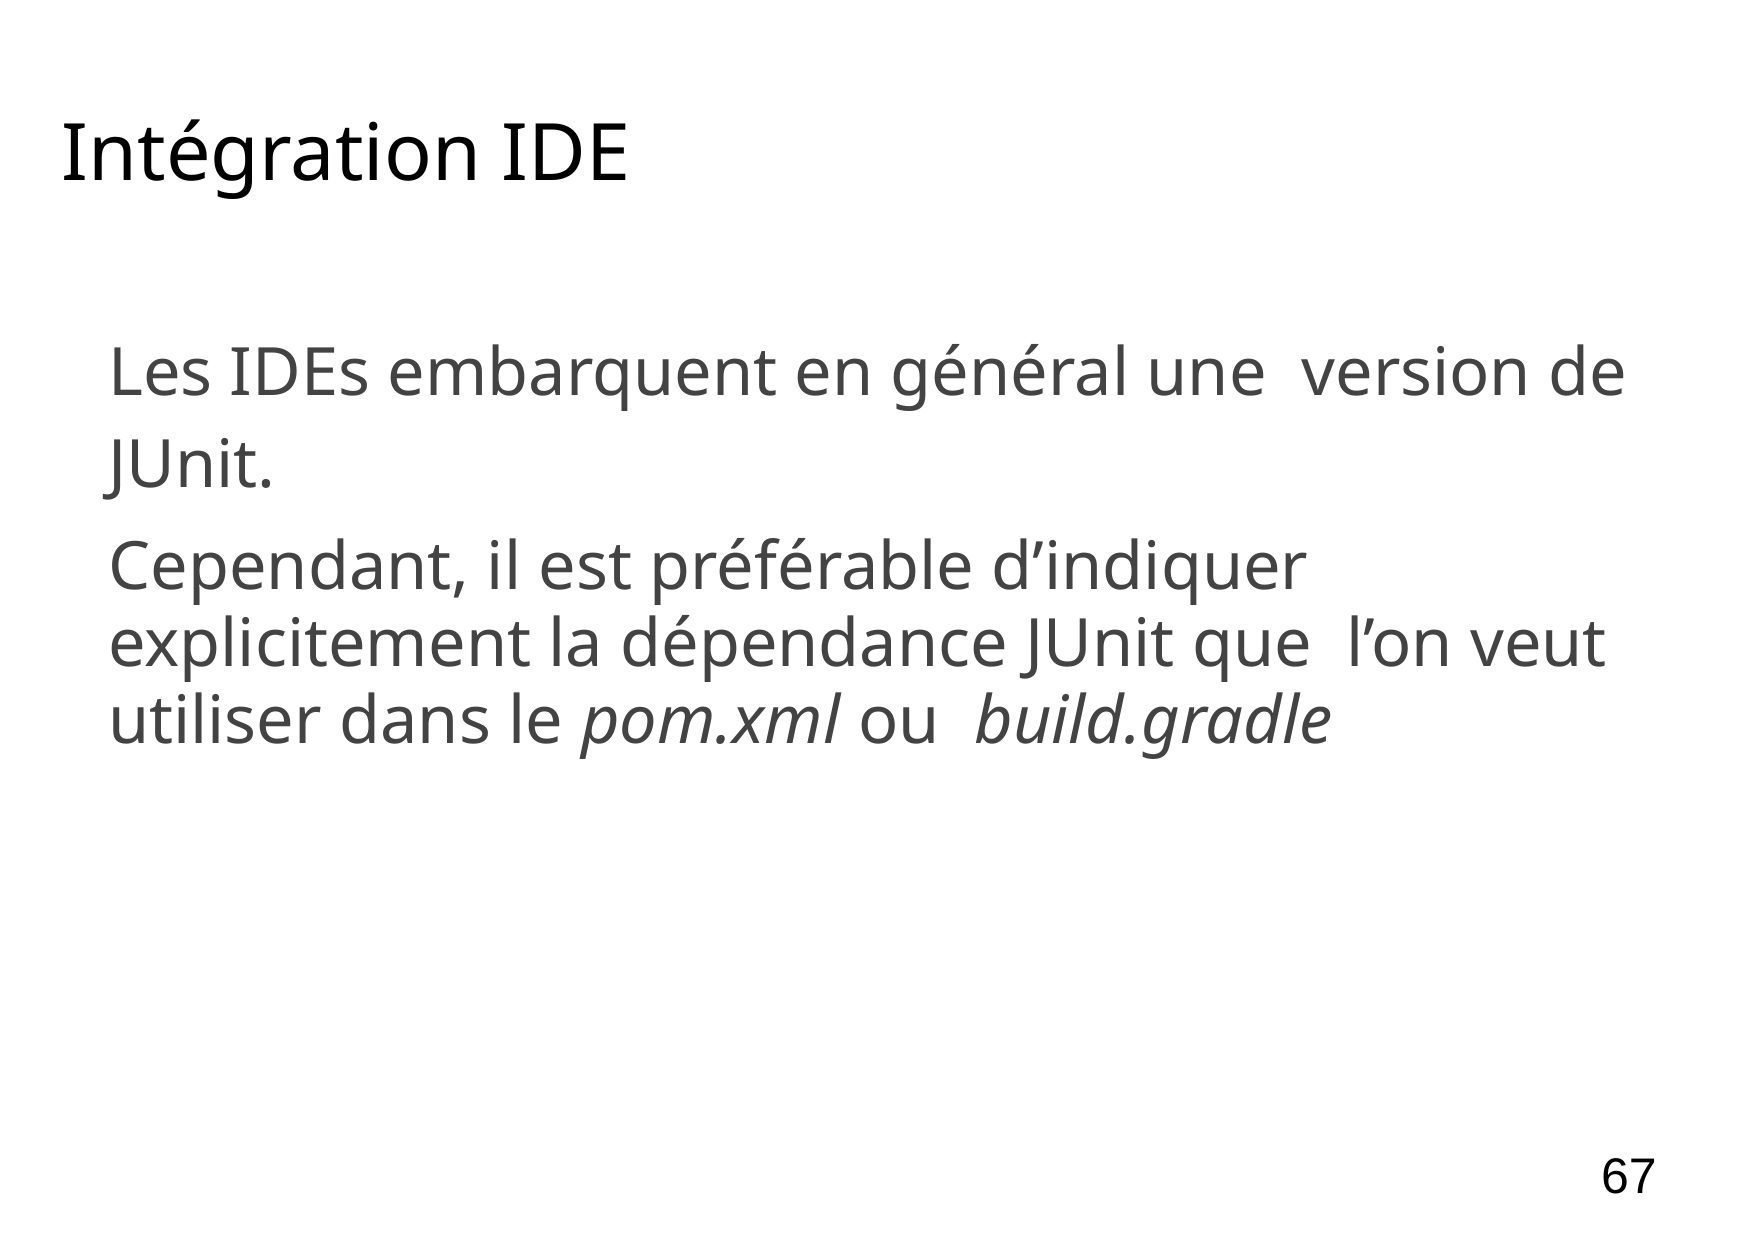

# Intégration IDE
Les IDEs embarquent en général une version de JUnit.
Cependant, il est préférable d’indiquer explicitement la dépendance JUnit que l’on veut utiliser dans le pom.xml ou build.gradle
67